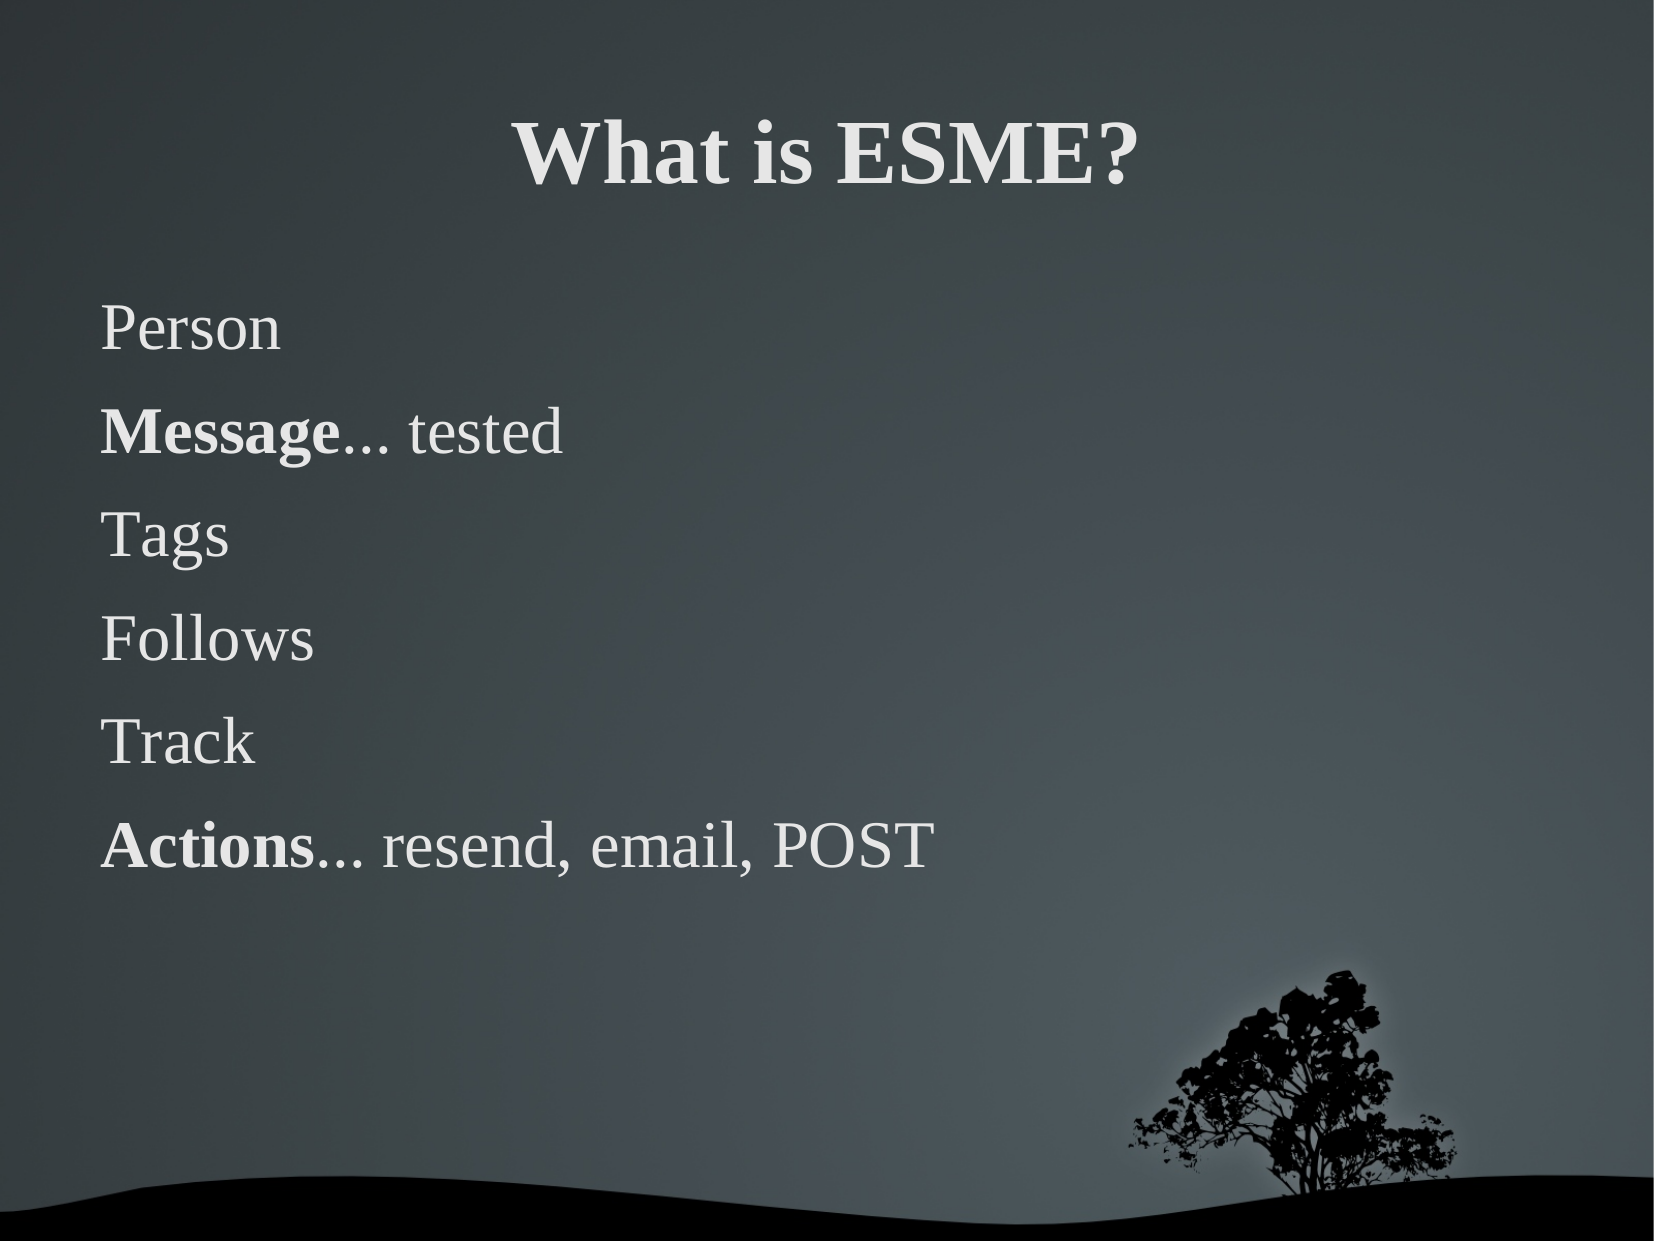

# What is ESME?
Person
Message... tested
Tags
Follows
Track
Actions... resend, email, POST